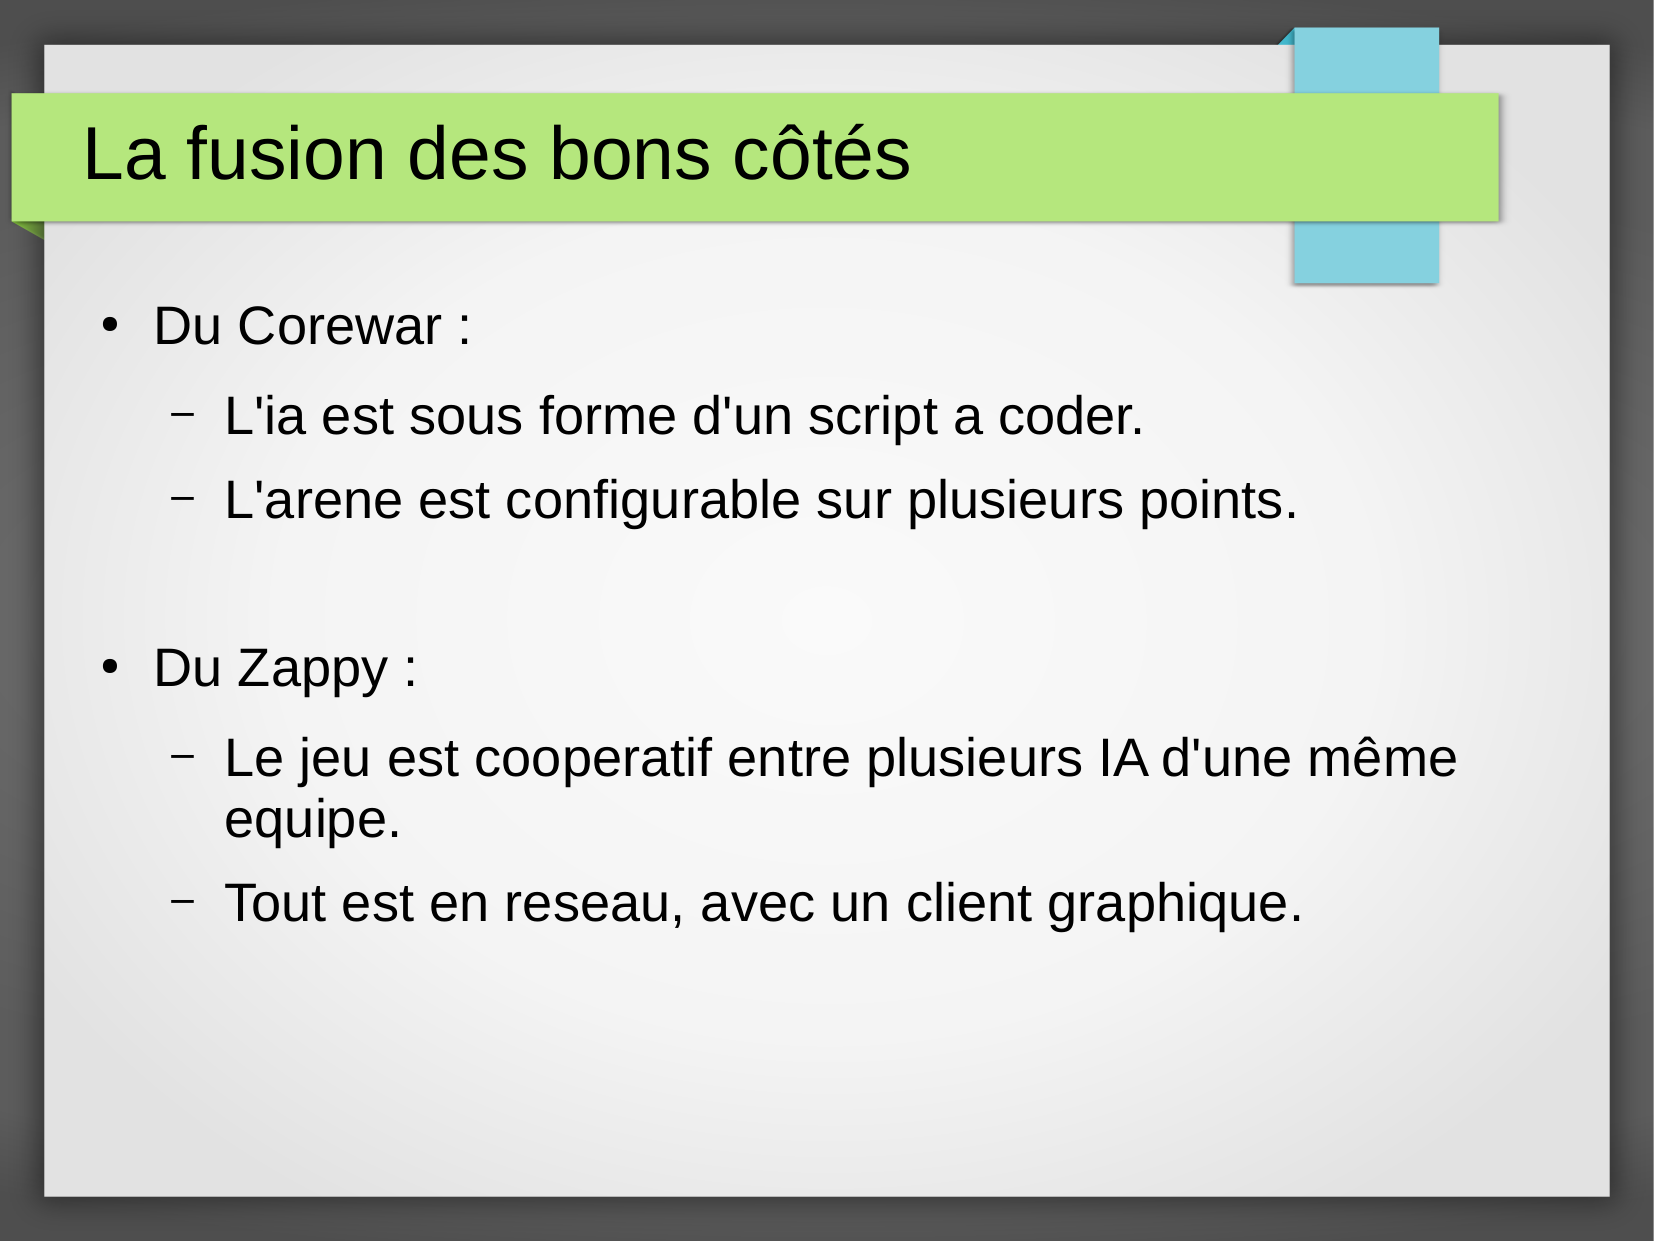

# La fusion des bons côtés
Du Corewar :
L'ia est sous forme d'un script a coder.
L'arene est configurable sur plusieurs points.
Du Zappy :
Le jeu est cooperatif entre plusieurs IA d'une même equipe.
Tout est en reseau, avec un client graphique.